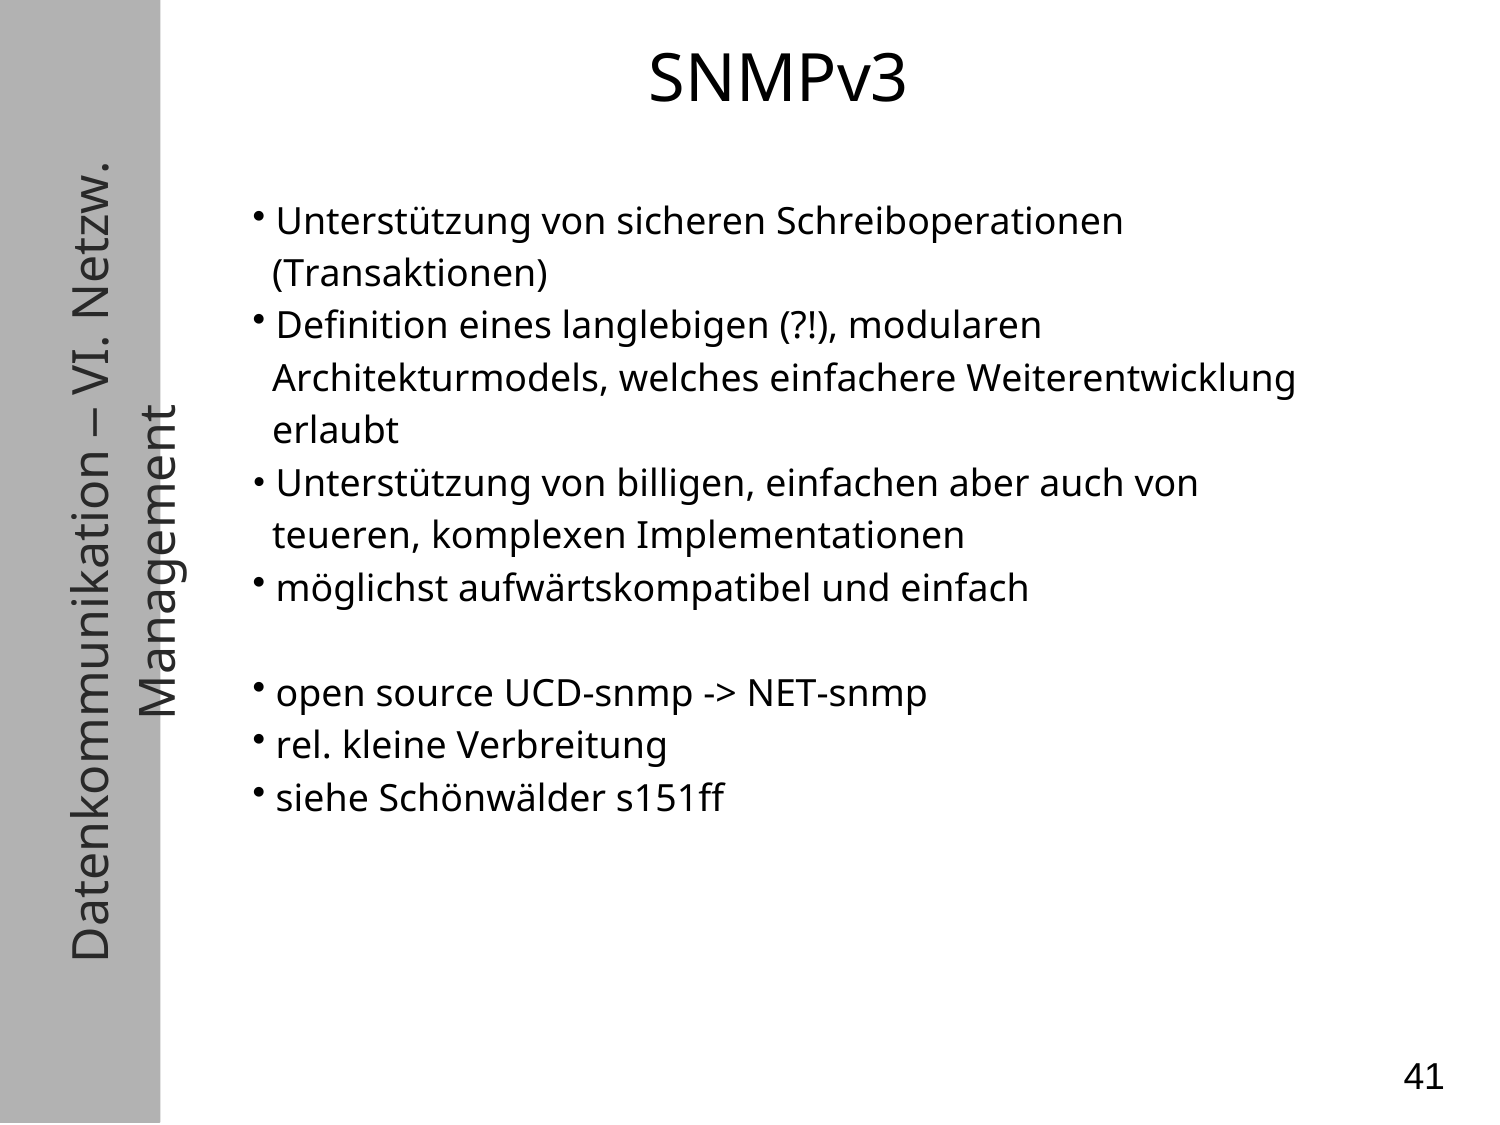

SNMPv3
 Unterstützung von sicheren Schreiboperationen
 (Transaktionen)
 Definition eines langlebigen (?!), modularen
 Architekturmodels, welches einfachere Weiterentwicklung
 erlaubt
 Unterstützung von billigen, einfachen aber auch von
 teueren, komplexen Implementationen
 möglichst aufwärtskompatibel und einfach
 open source UCD-snmp -> NET-snmp
 rel. kleine Verbreitung
 siehe Schönwälder s151ff
Datenkommunikation – VI. Netzw. Management